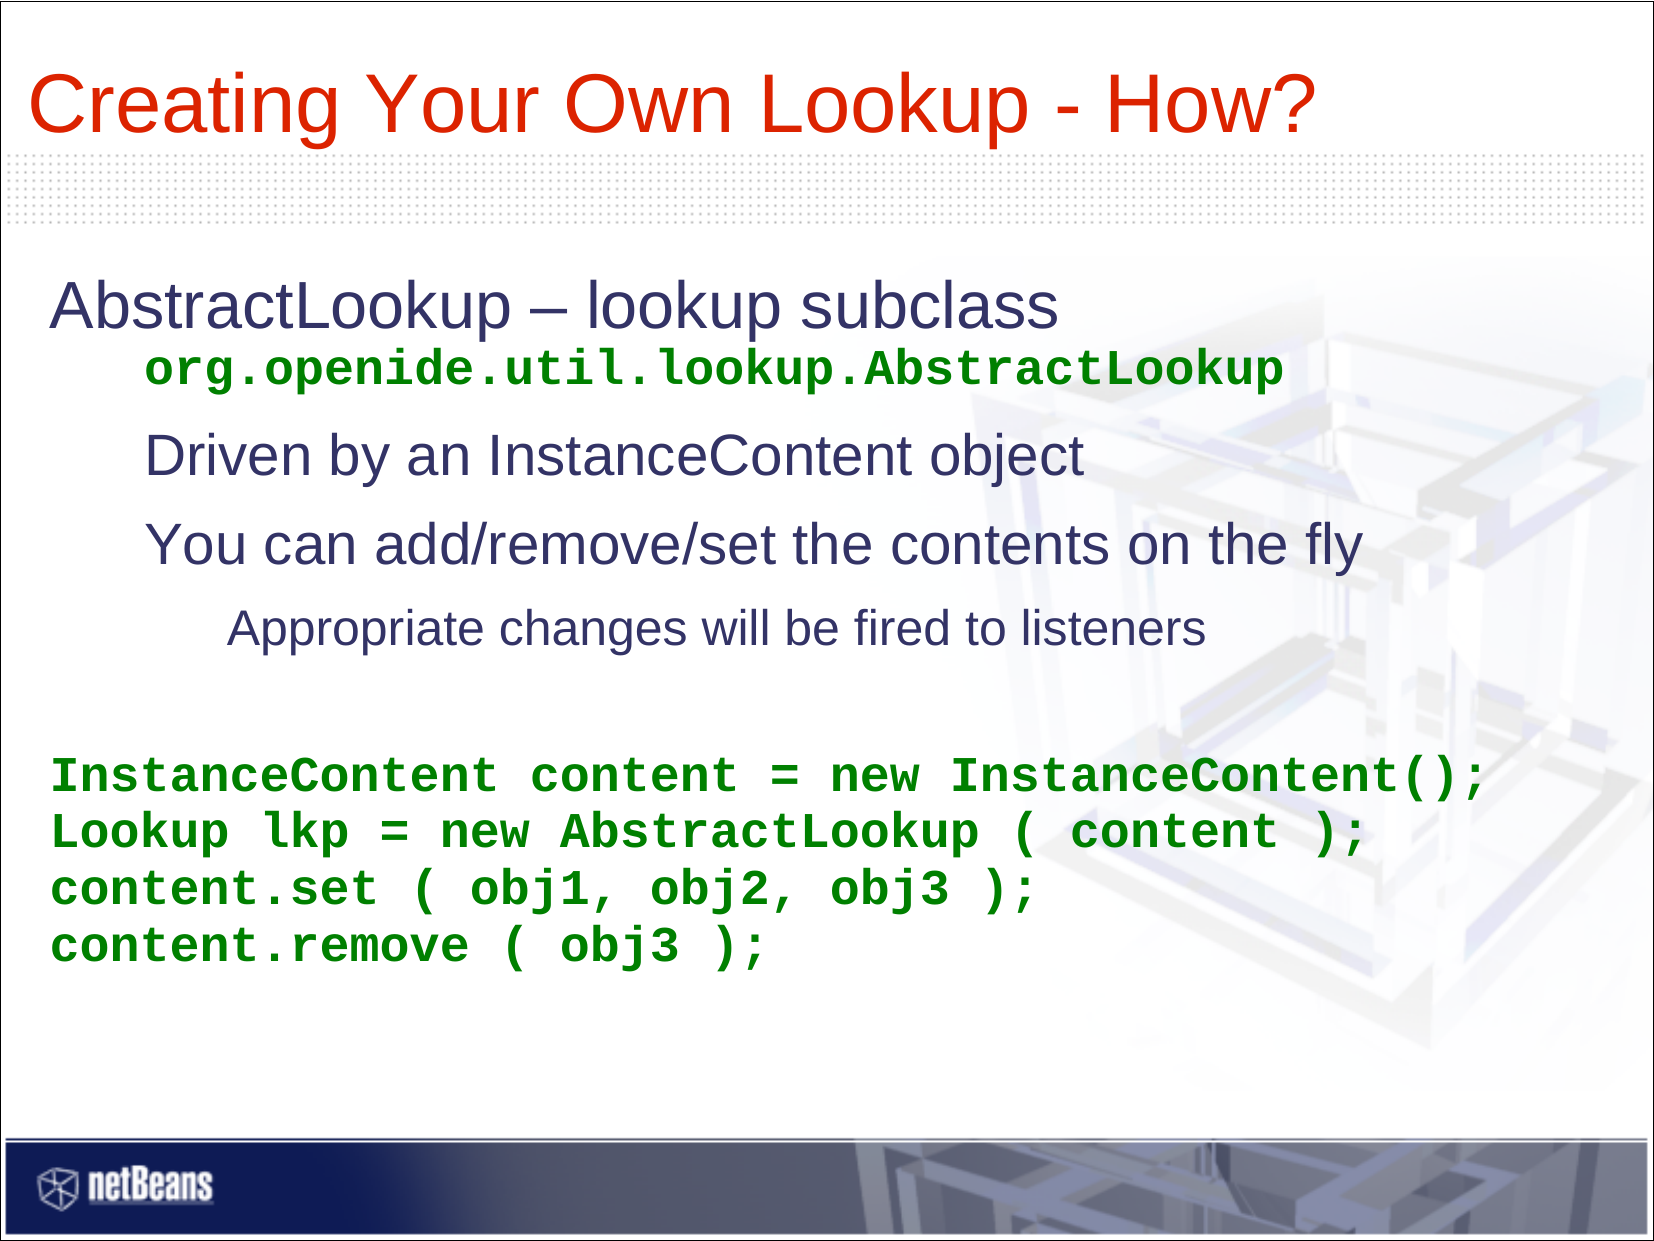

# Creating Your Own Lookup - How?
AbstractLookup – lookup subclass
org.openide.util.lookup.AbstractLookup
Driven by an InstanceContent object
You can add/remove/set the contents on the fly
Appropriate changes will be fired to listeners
InstanceContent content = new InstanceContent();
Lookup lkp = new AbstractLookup ( content );
content.set ( obj1, obj2, obj3 );
content.remove ( obj3 );